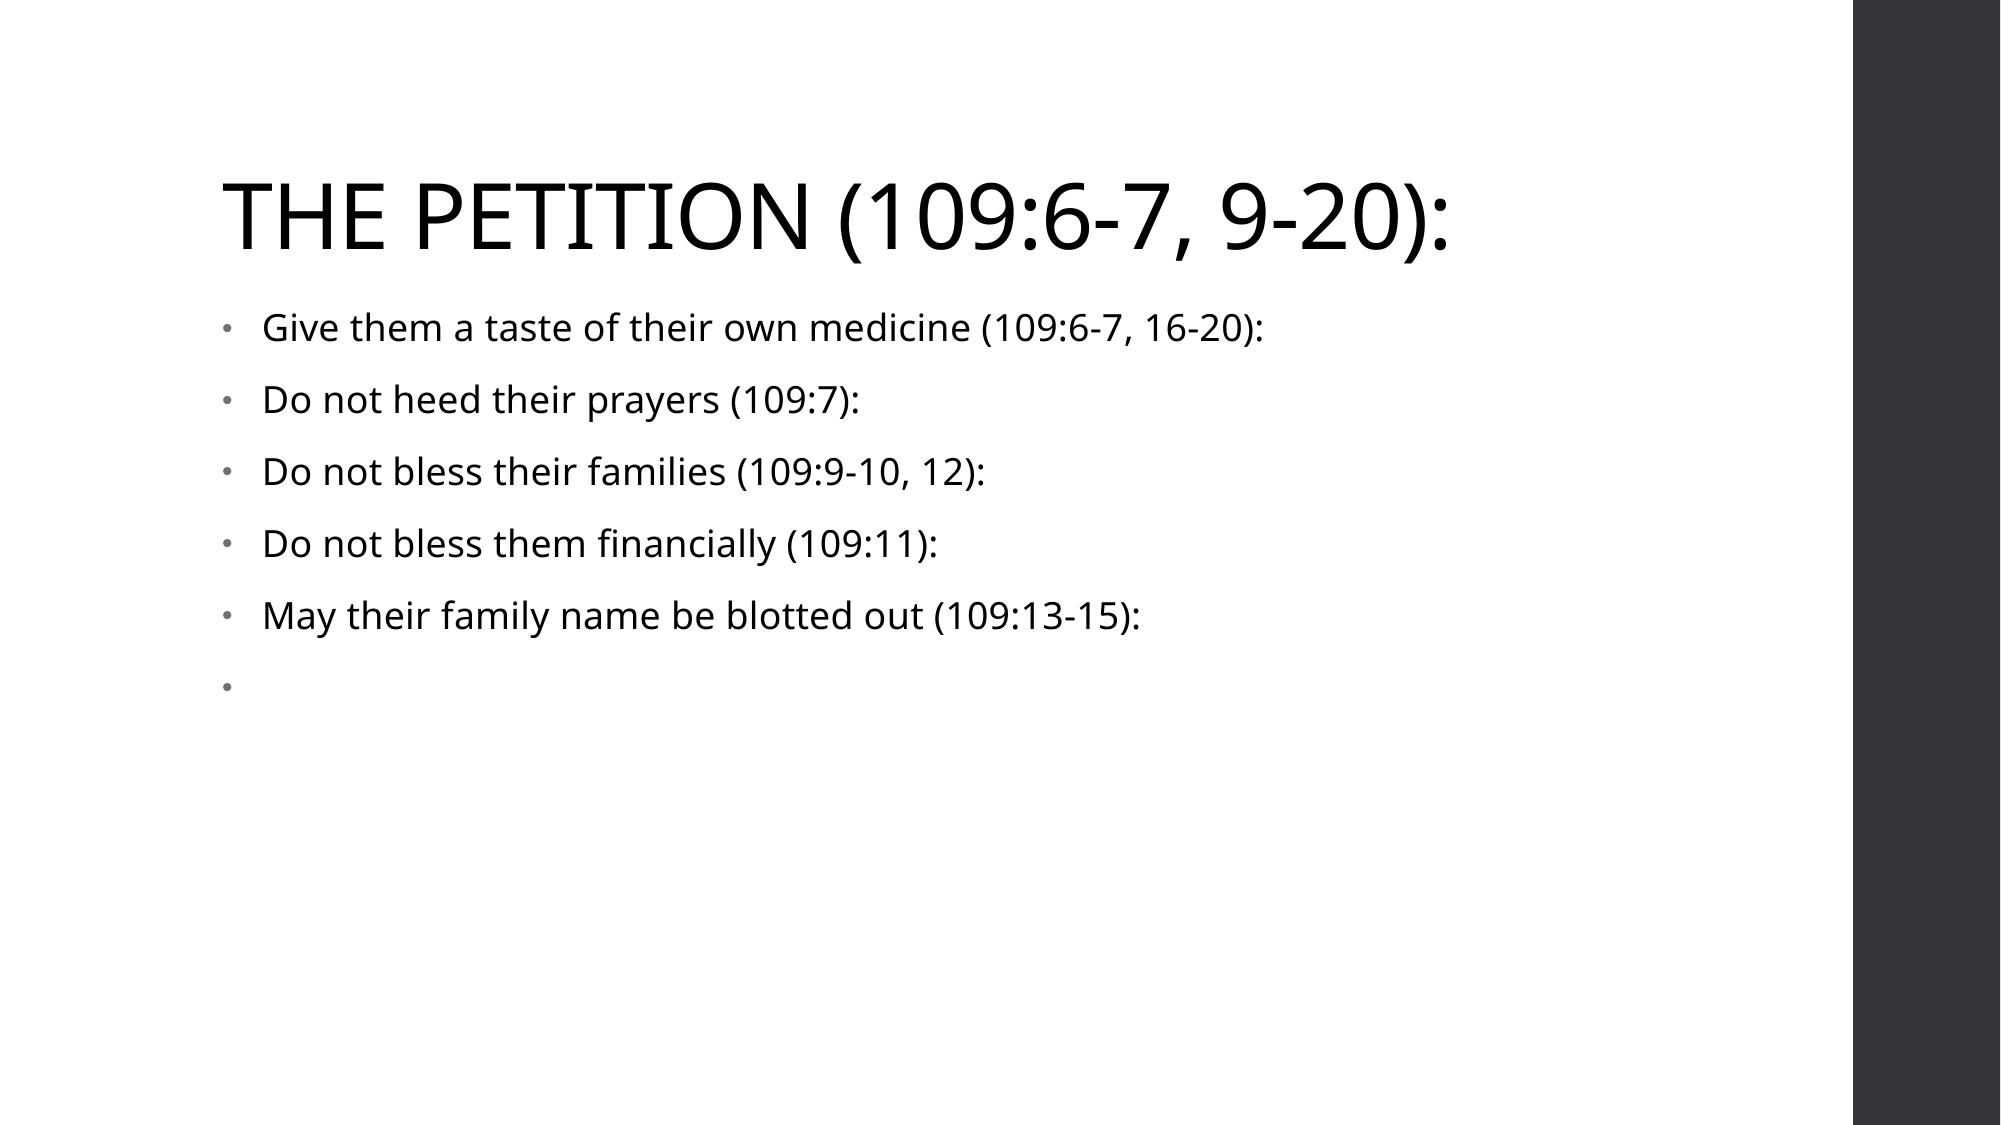

# THE PETITION (109:6-7, 9-20):
 Give them a taste of their own medicine (109:6-7, 16-20):
 Do not heed their prayers (109:7):
 Do not bless their families (109:9-10, 12):
 Do not bless them financially (109:11):
 May their family name be blotted out (109:13-15):